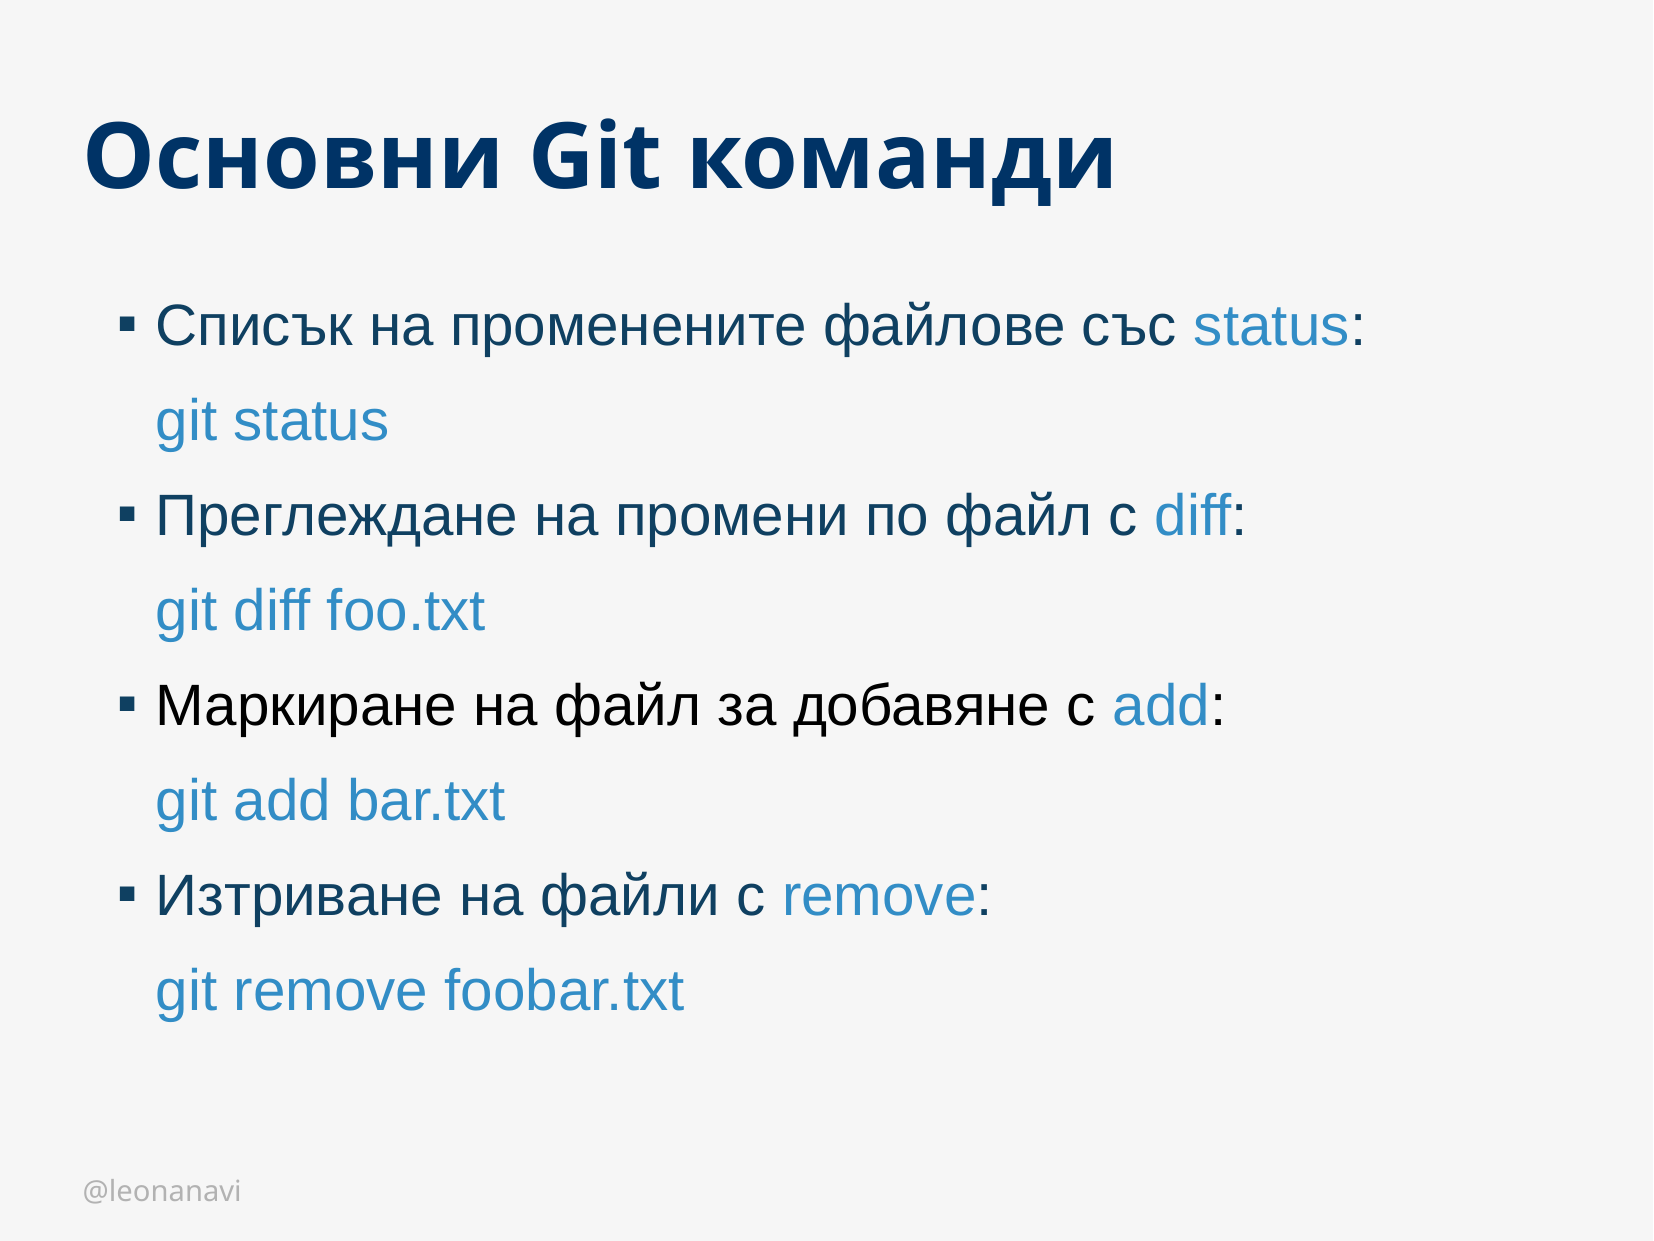

# Основни Git команди
Списък на променените файлове със status:
git status
Преглеждане на промени по файл с diff:
git diff foo.txt
Маркиране на файл за добавяне с add:
git add bar.txt
Изтриване на файли с remove:
git remove foobar.txt